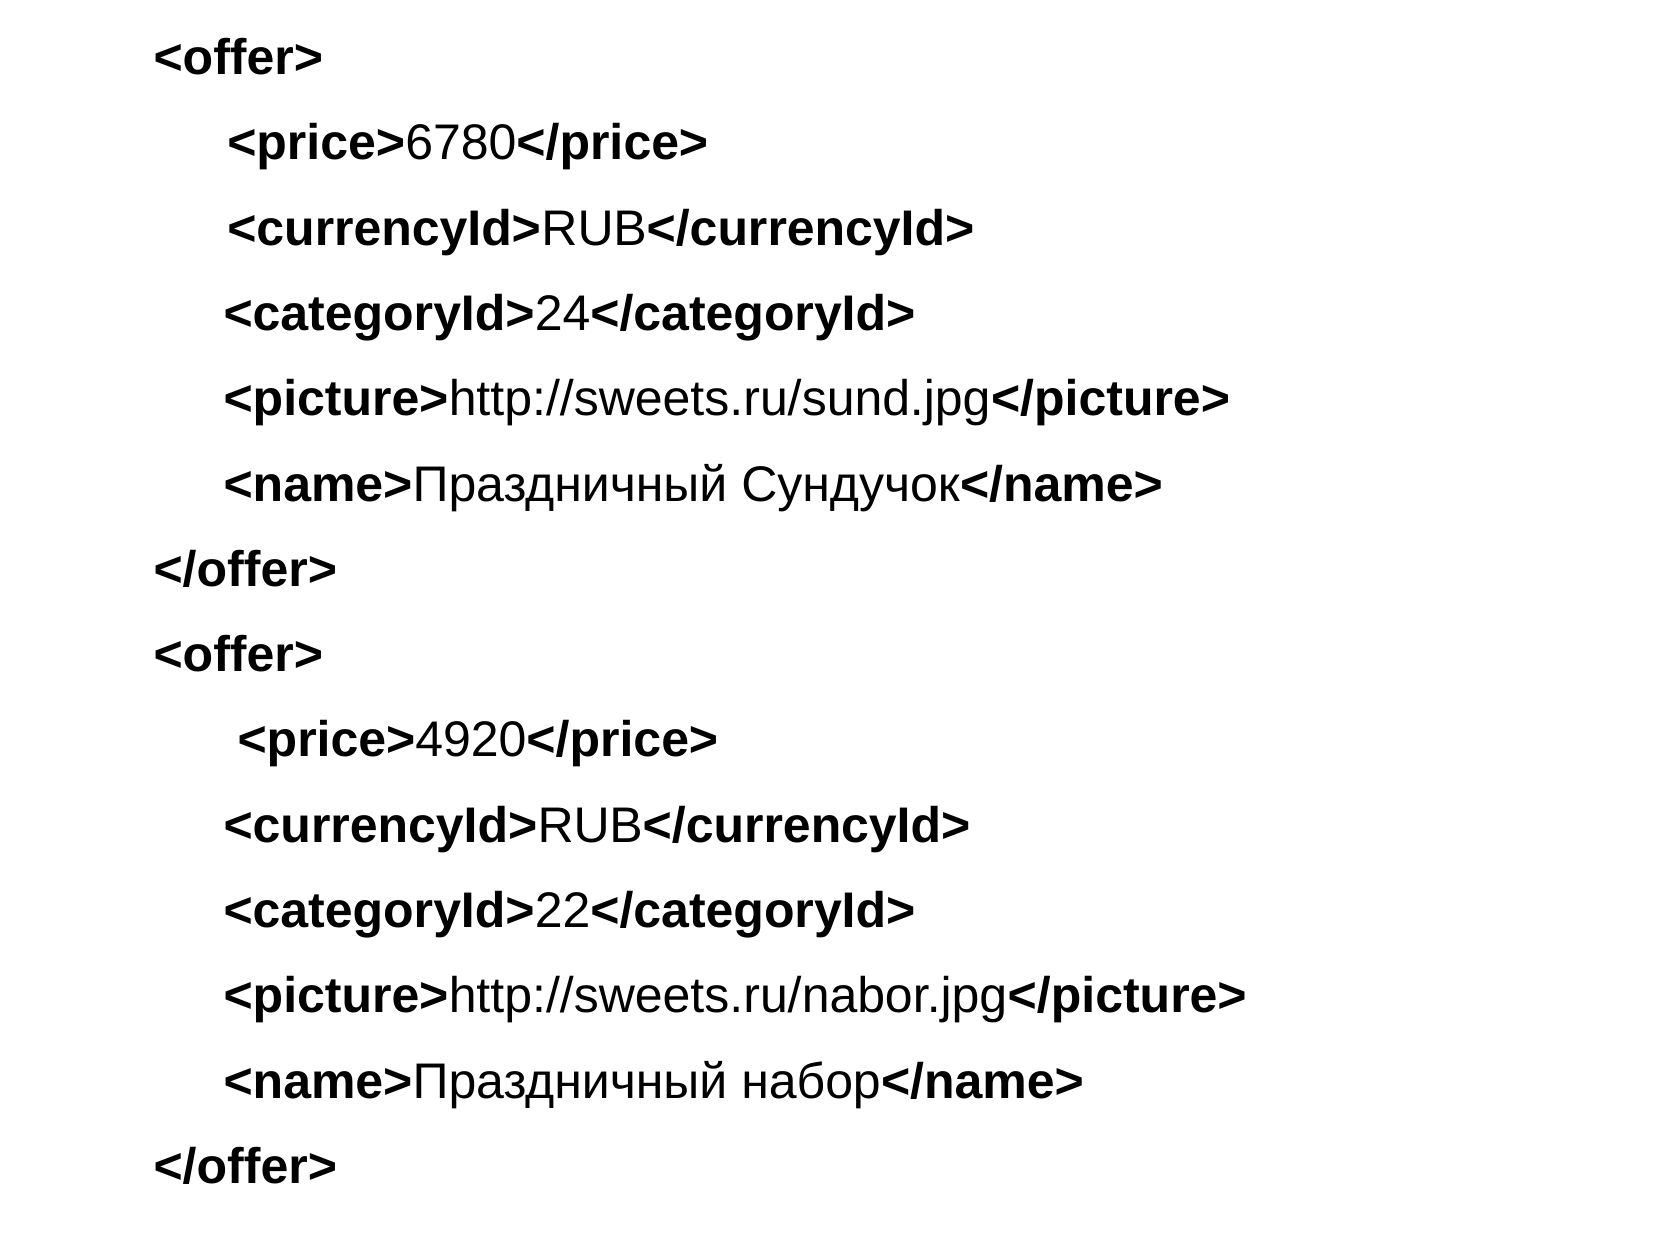

# <offer>
	<price>6780</price>
	<currencyId>RUB</currencyId>
 <categoryId>24</categoryId>
 <picture>http://sweets.ru/sund.jpg</picture>
 <name>Праздничный Сундучок</name>
</offer>
<offer>
 <price>4920</price>
 <currencyId>RUB</currencyId>
 <categoryId>22</categoryId>
 <picture>http://sweets.ru/nabor.jpg</picture>
 <name>Праздничный набор</name>
</offer>